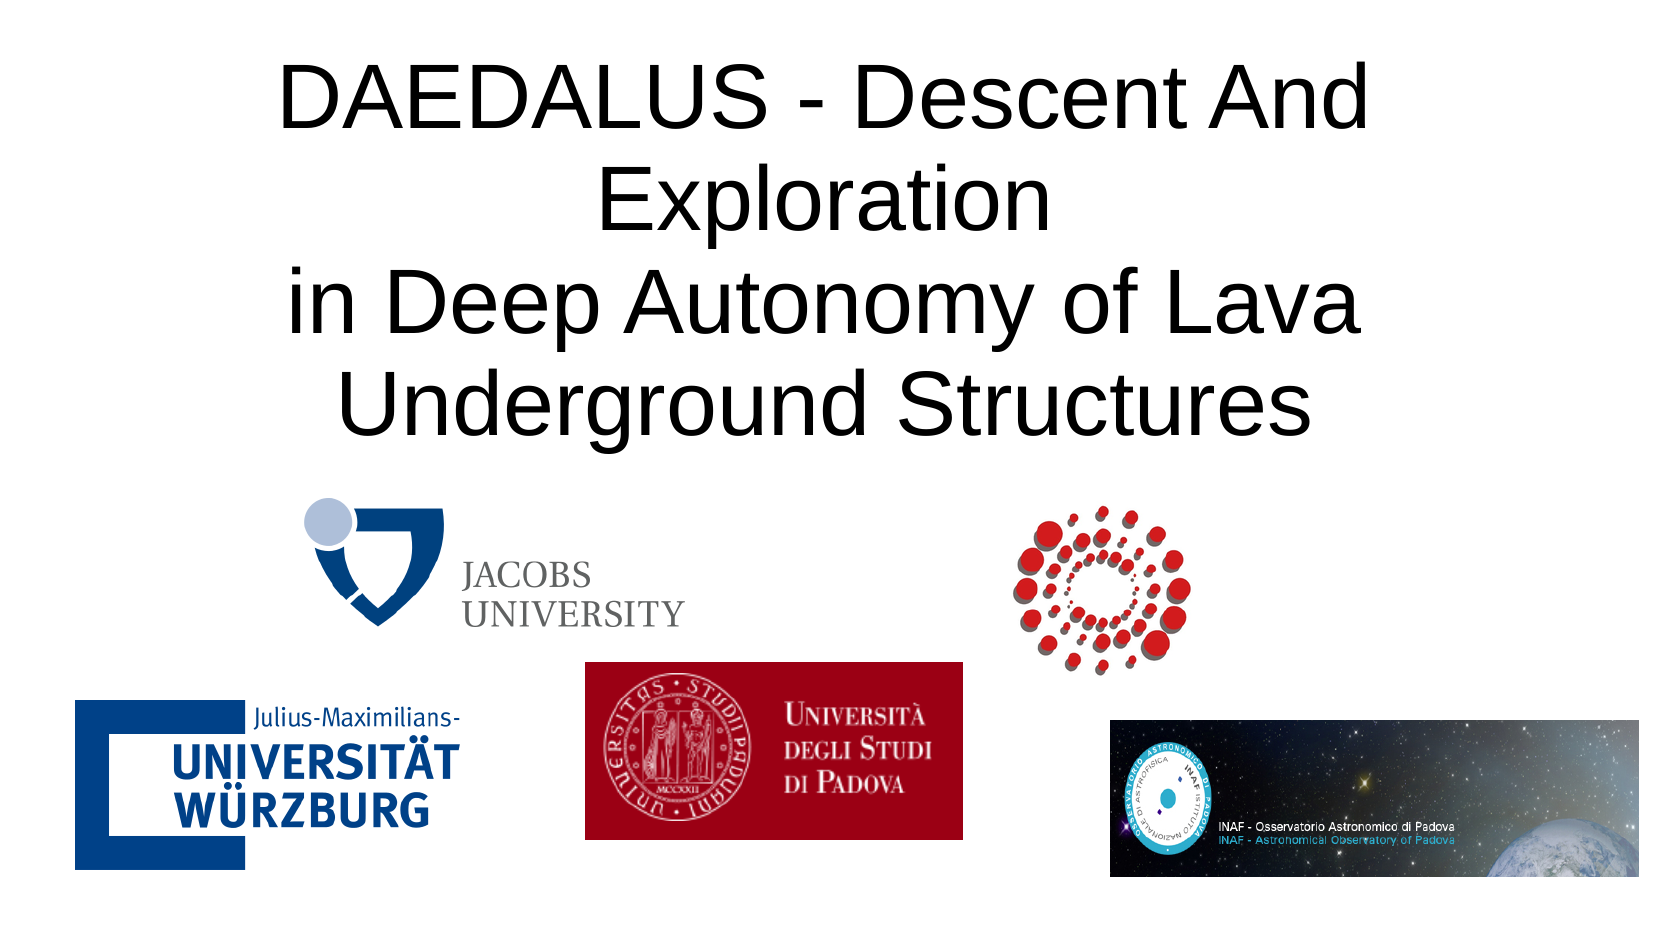

# DAEDALUS - Descent And Exploration in Deep Autonomy of Lava Underground Structures